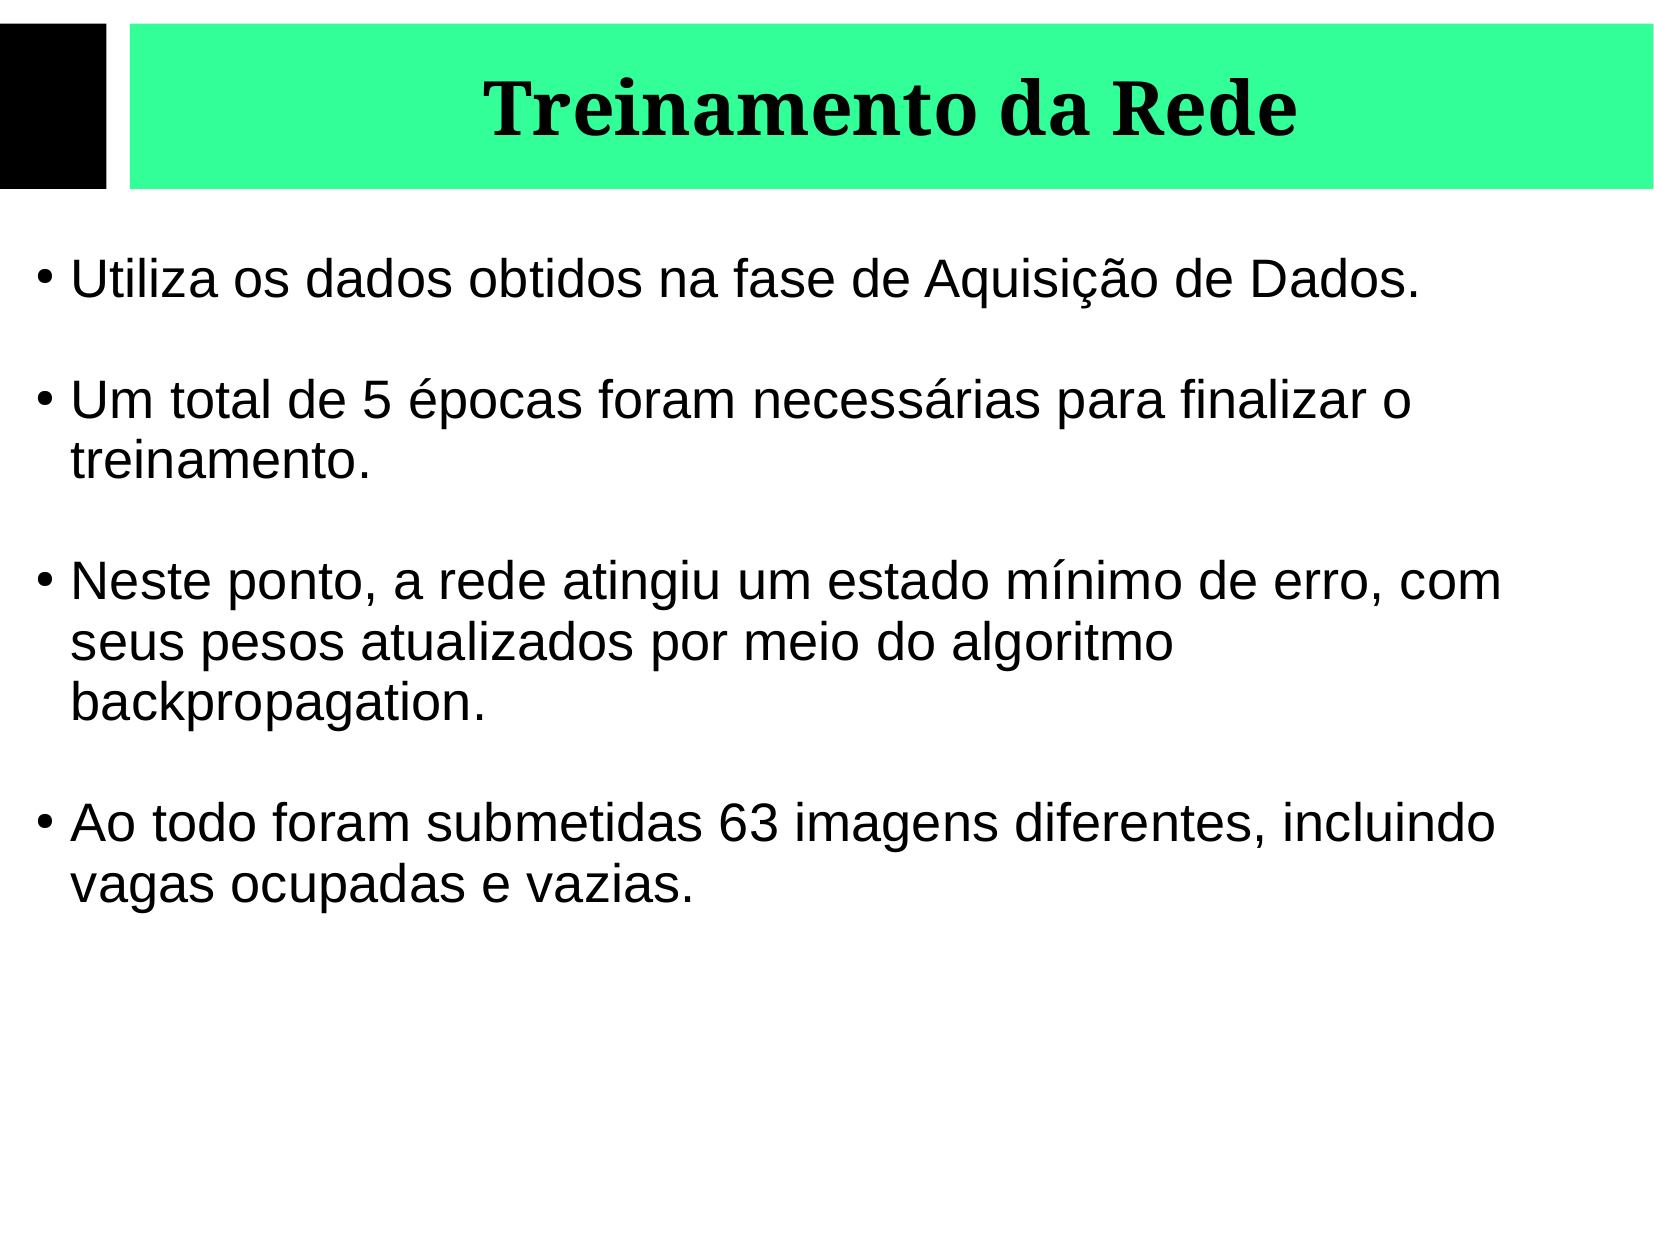

Treinamento da Rede
# Utiliza os dados obtidos na fase de Aquisição de Dados.
Um total de 5 épocas foram necessárias para finalizar o treinamento.
Neste ponto, a rede atingiu um estado mínimo de erro, com seus pesos atualizados por meio do algoritmo backpropagation.
Ao todo foram submetidas 63 imagens diferentes, incluindo vagas ocupadas e vazias.